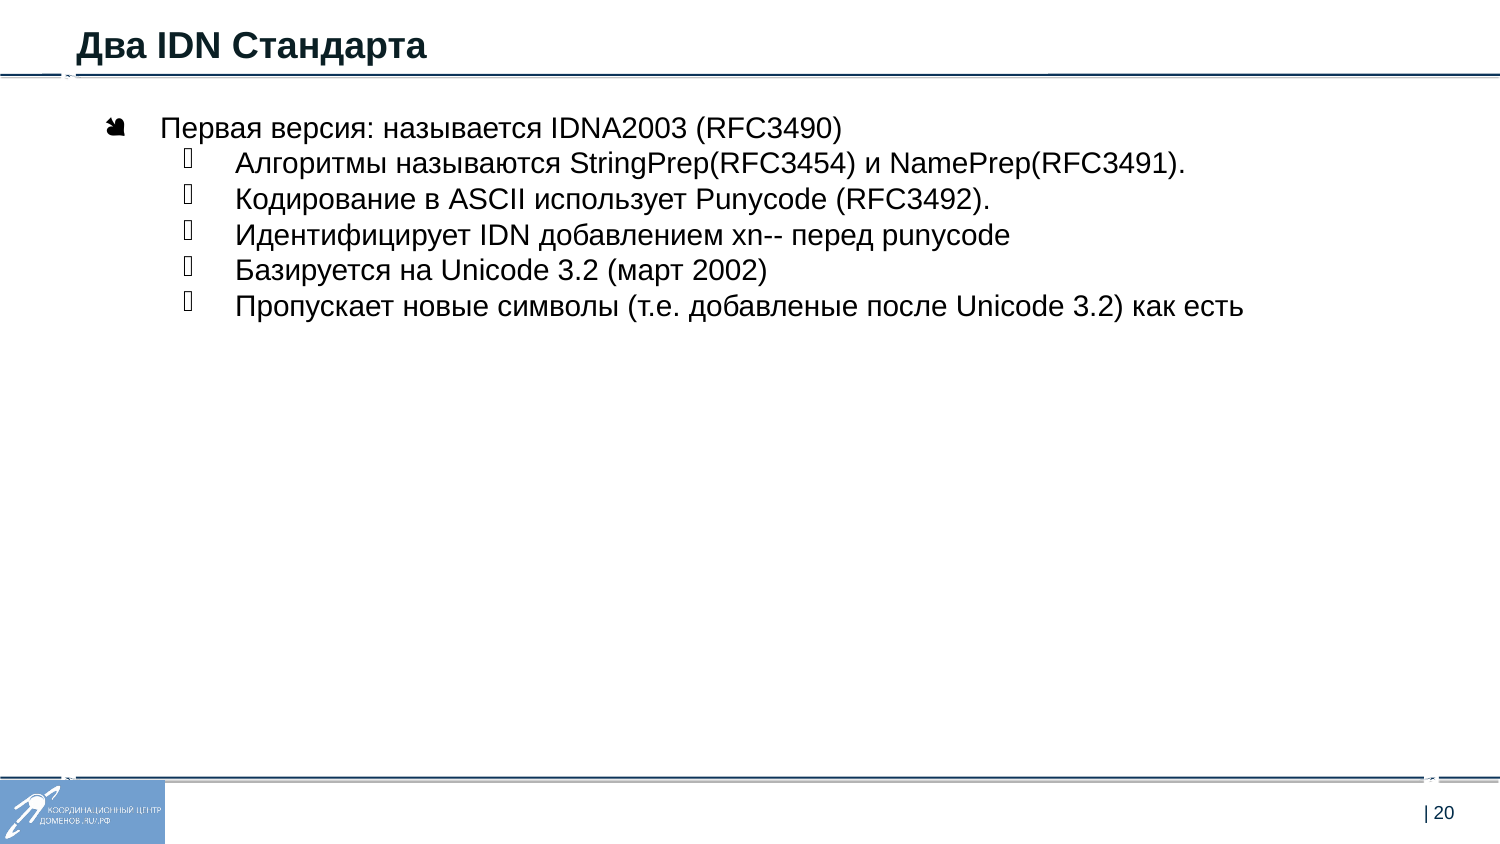

# Два IDN Стандарта
Первая версия: называется IDNA2003 (RFC3490)
Алгоритмы называются StringPrep(RFC3454) и NamePrep(RFC3491).
Кодирование в ASCII использует Punycode (RFC3492).
Идентифицирует IDN добавлением xn-- перед punycode
Базируется на Unicode 3.2 (март 2002)
Пропускает новые символы (т.е. добавленые после Unicode 3.2) как есть